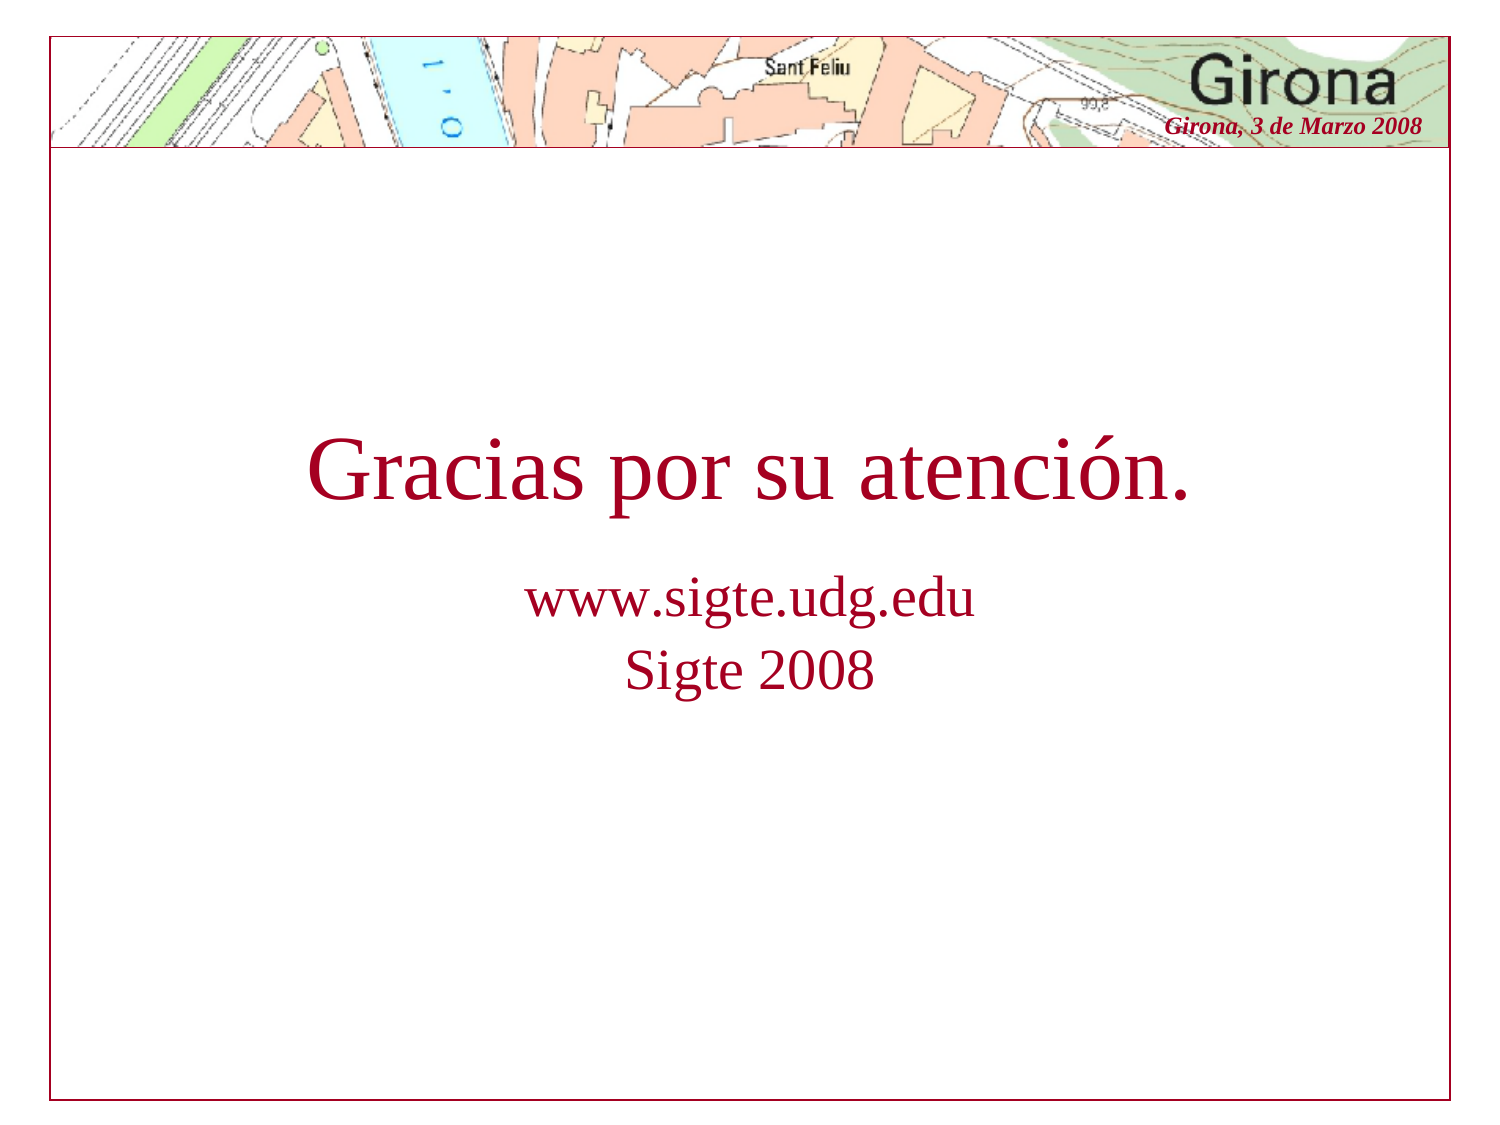

# Gracias por su atención.
www.sigte.udg.edu
Sigte 2008